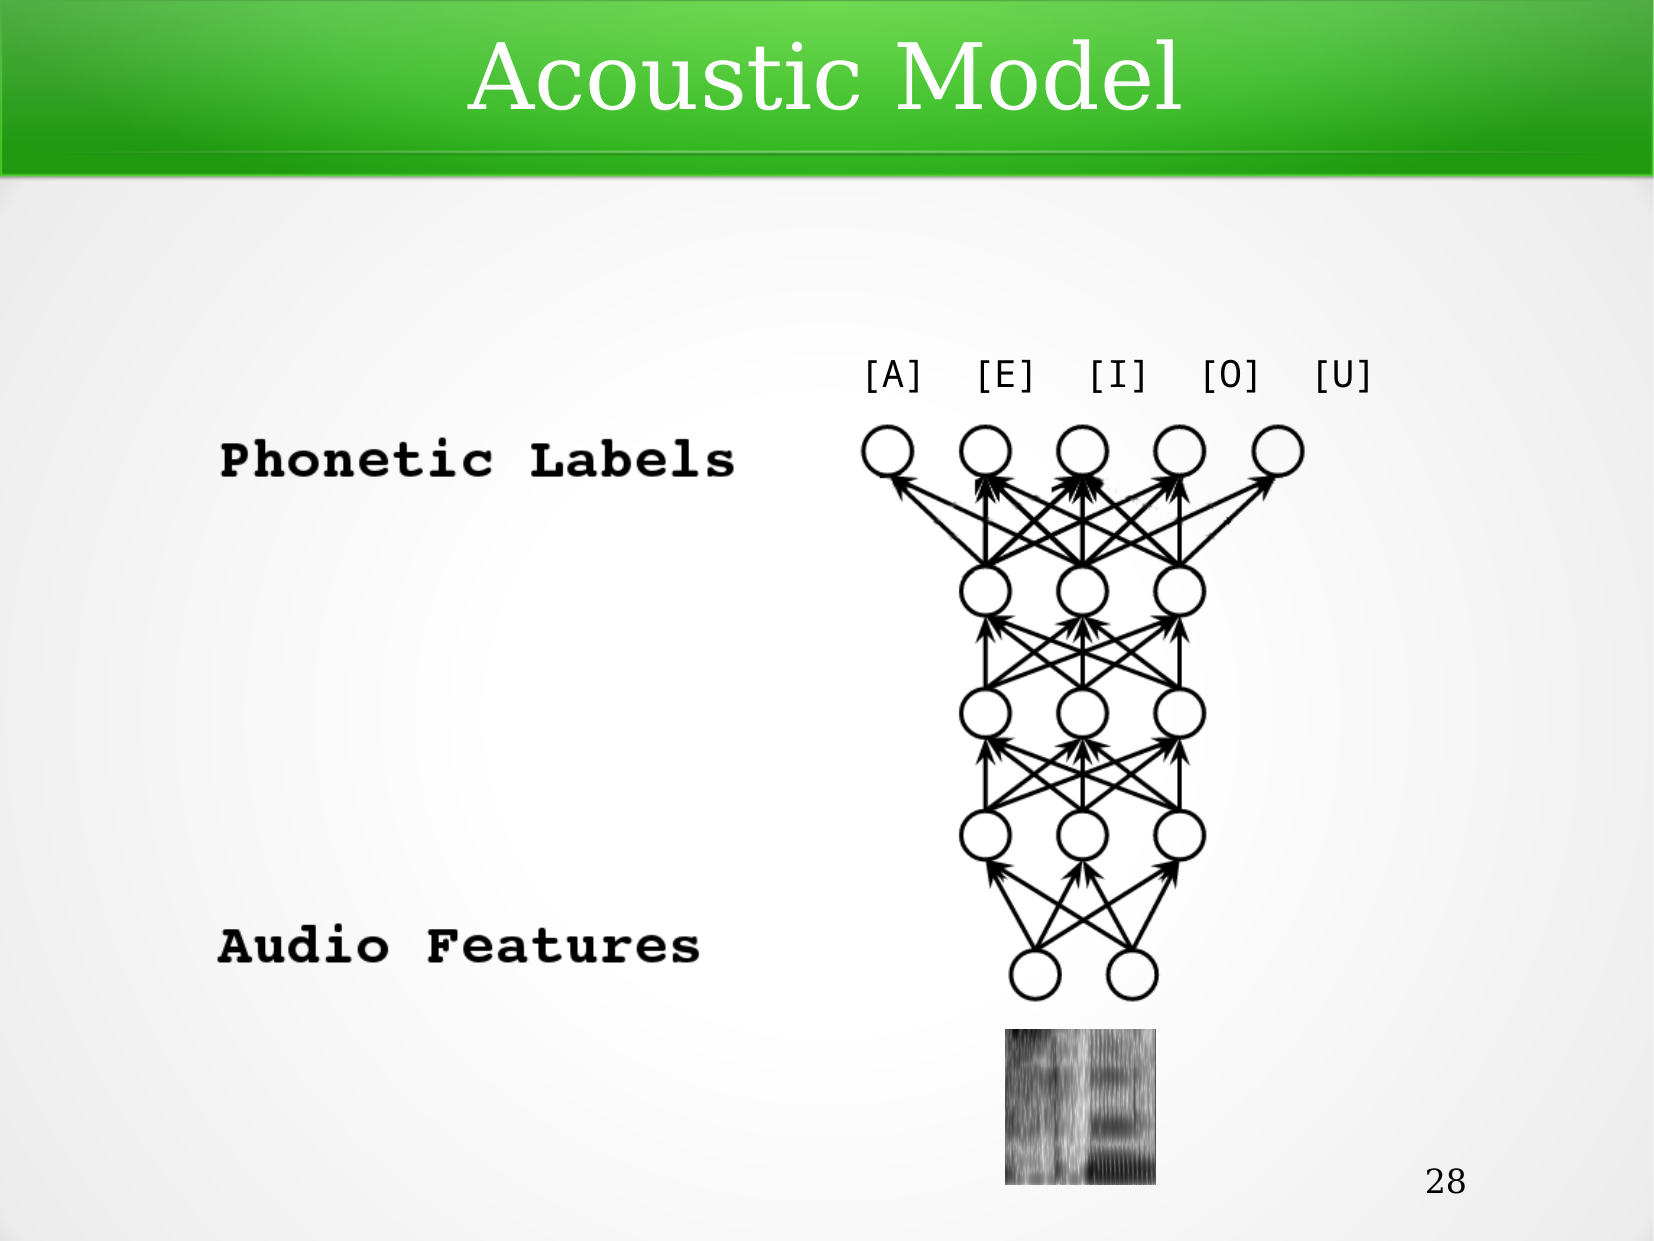

# Acoustic Model
 [A] [E] [I] [O] [U]